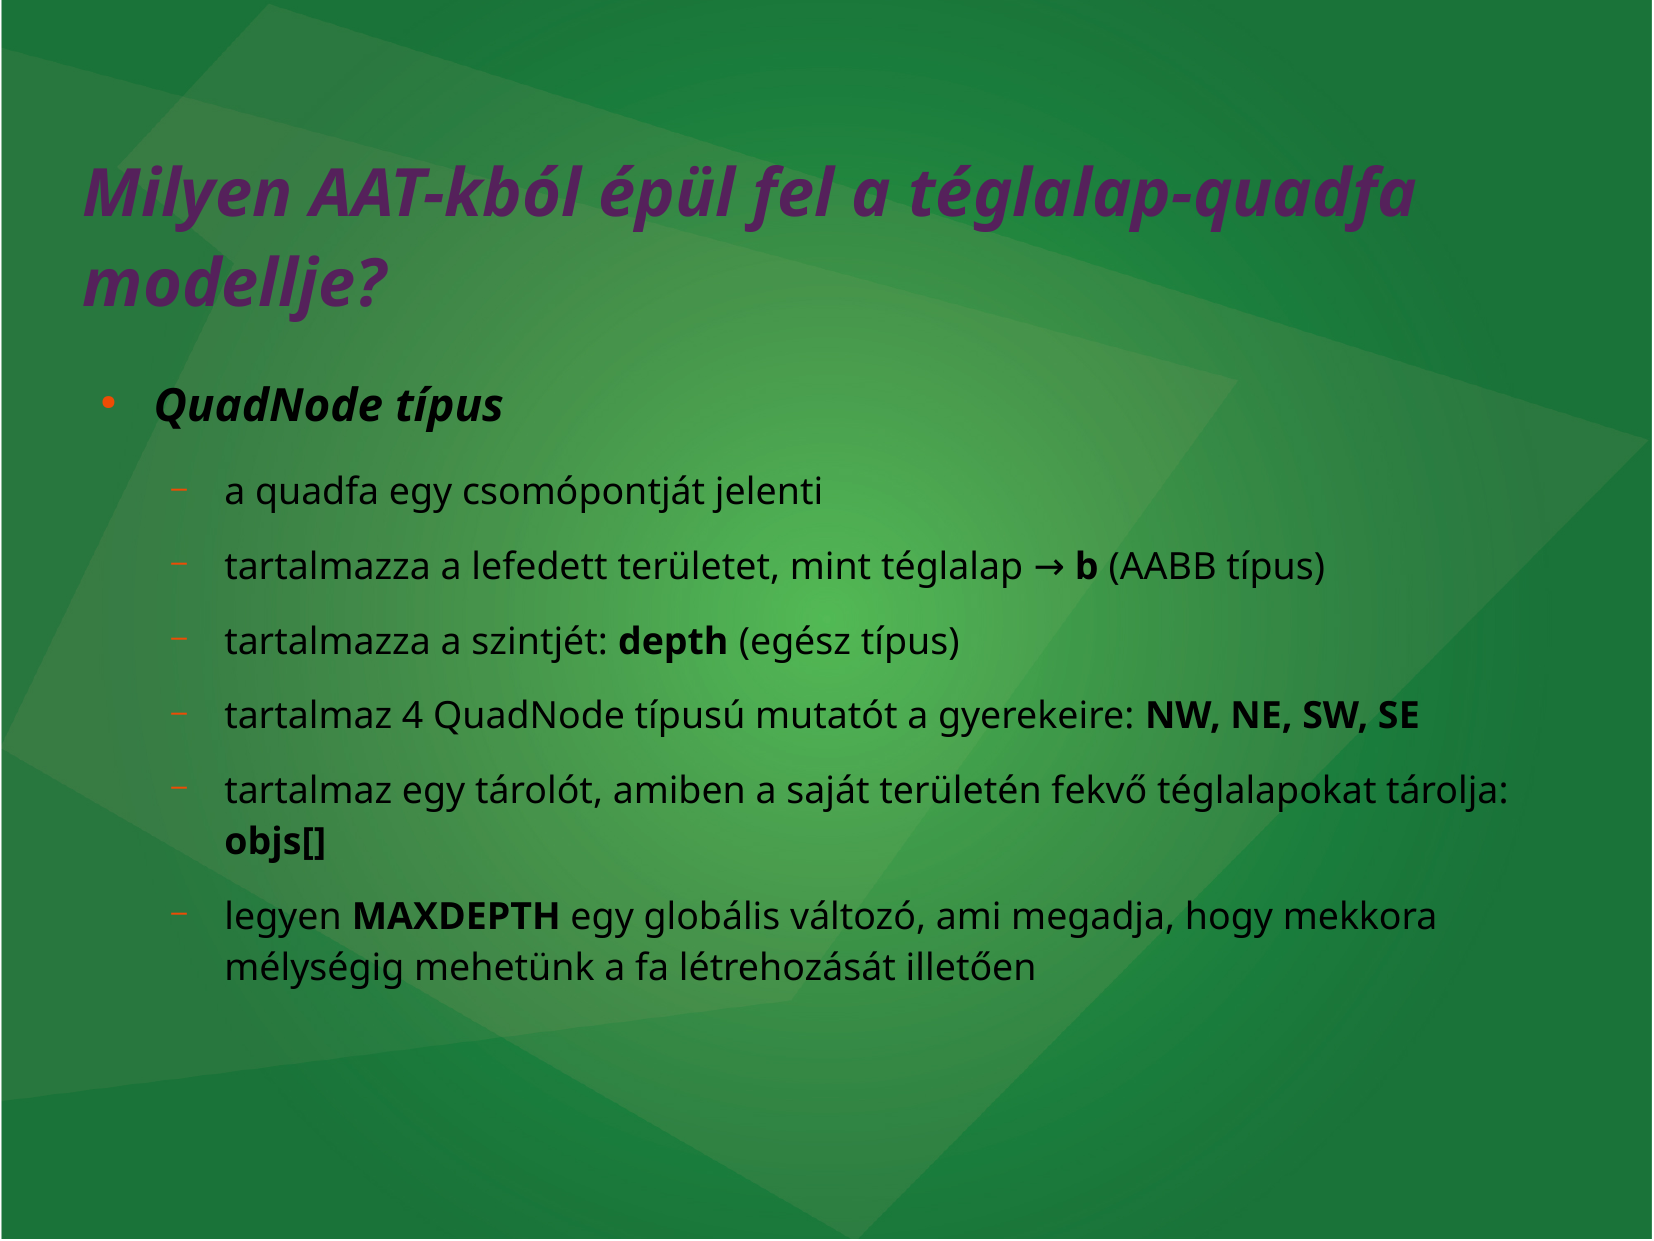

# Milyen AAT-kból épül fel a téglalap-quadfa modellje?
QuadNode típus
a quadfa egy csomópontját jelenti
tartalmazza a lefedett területet, mint téglalap → b (AABB típus)
tartalmazza a szintjét: depth (egész típus)
tartalmaz 4 QuadNode típusú mutatót a gyerekeire: NW, NE, SW, SE
tartalmaz egy tárolót, amiben a saját területén fekvő téglalapokat tárolja: objs[]
legyen MAXDEPTH egy globális változó, ami megadja, hogy mekkora mélységig mehetünk a fa létrehozását illetően